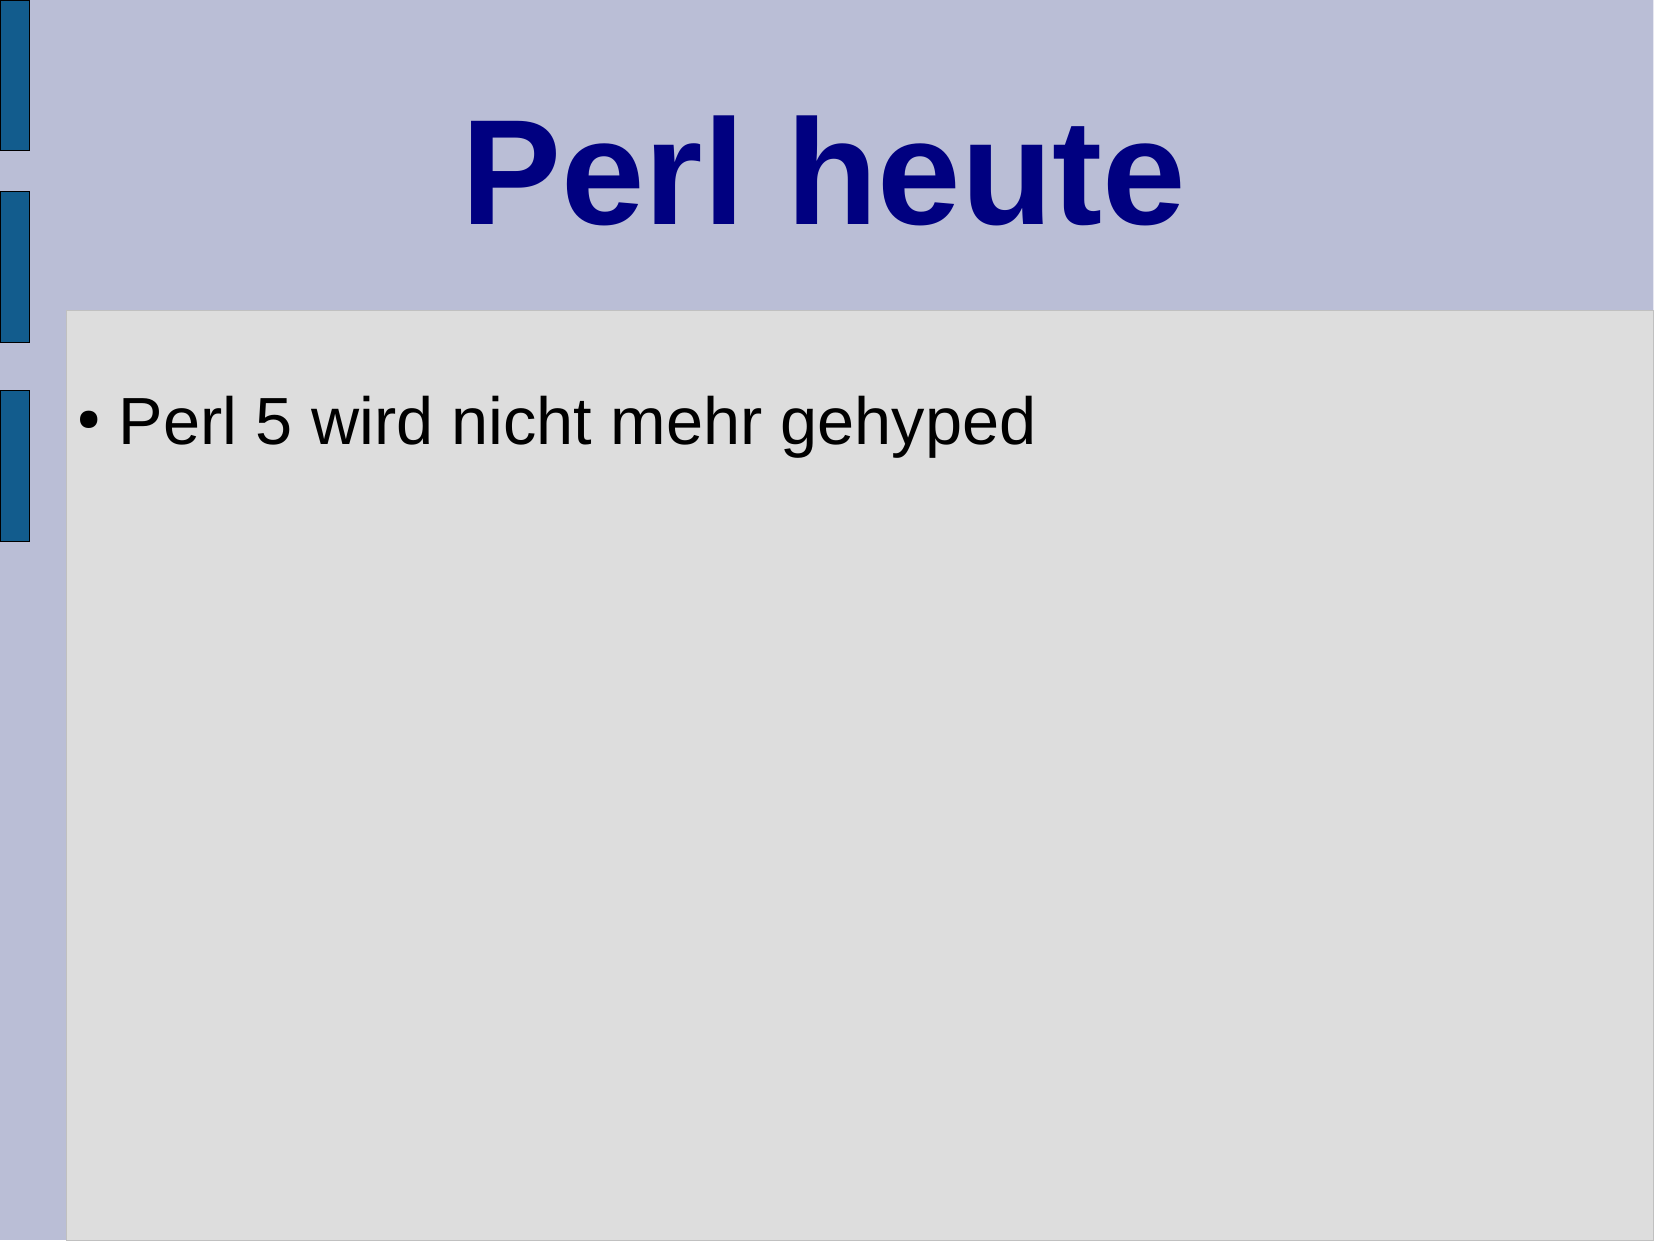

# Perl heute
 Perl 5 wird nicht mehr gehyped